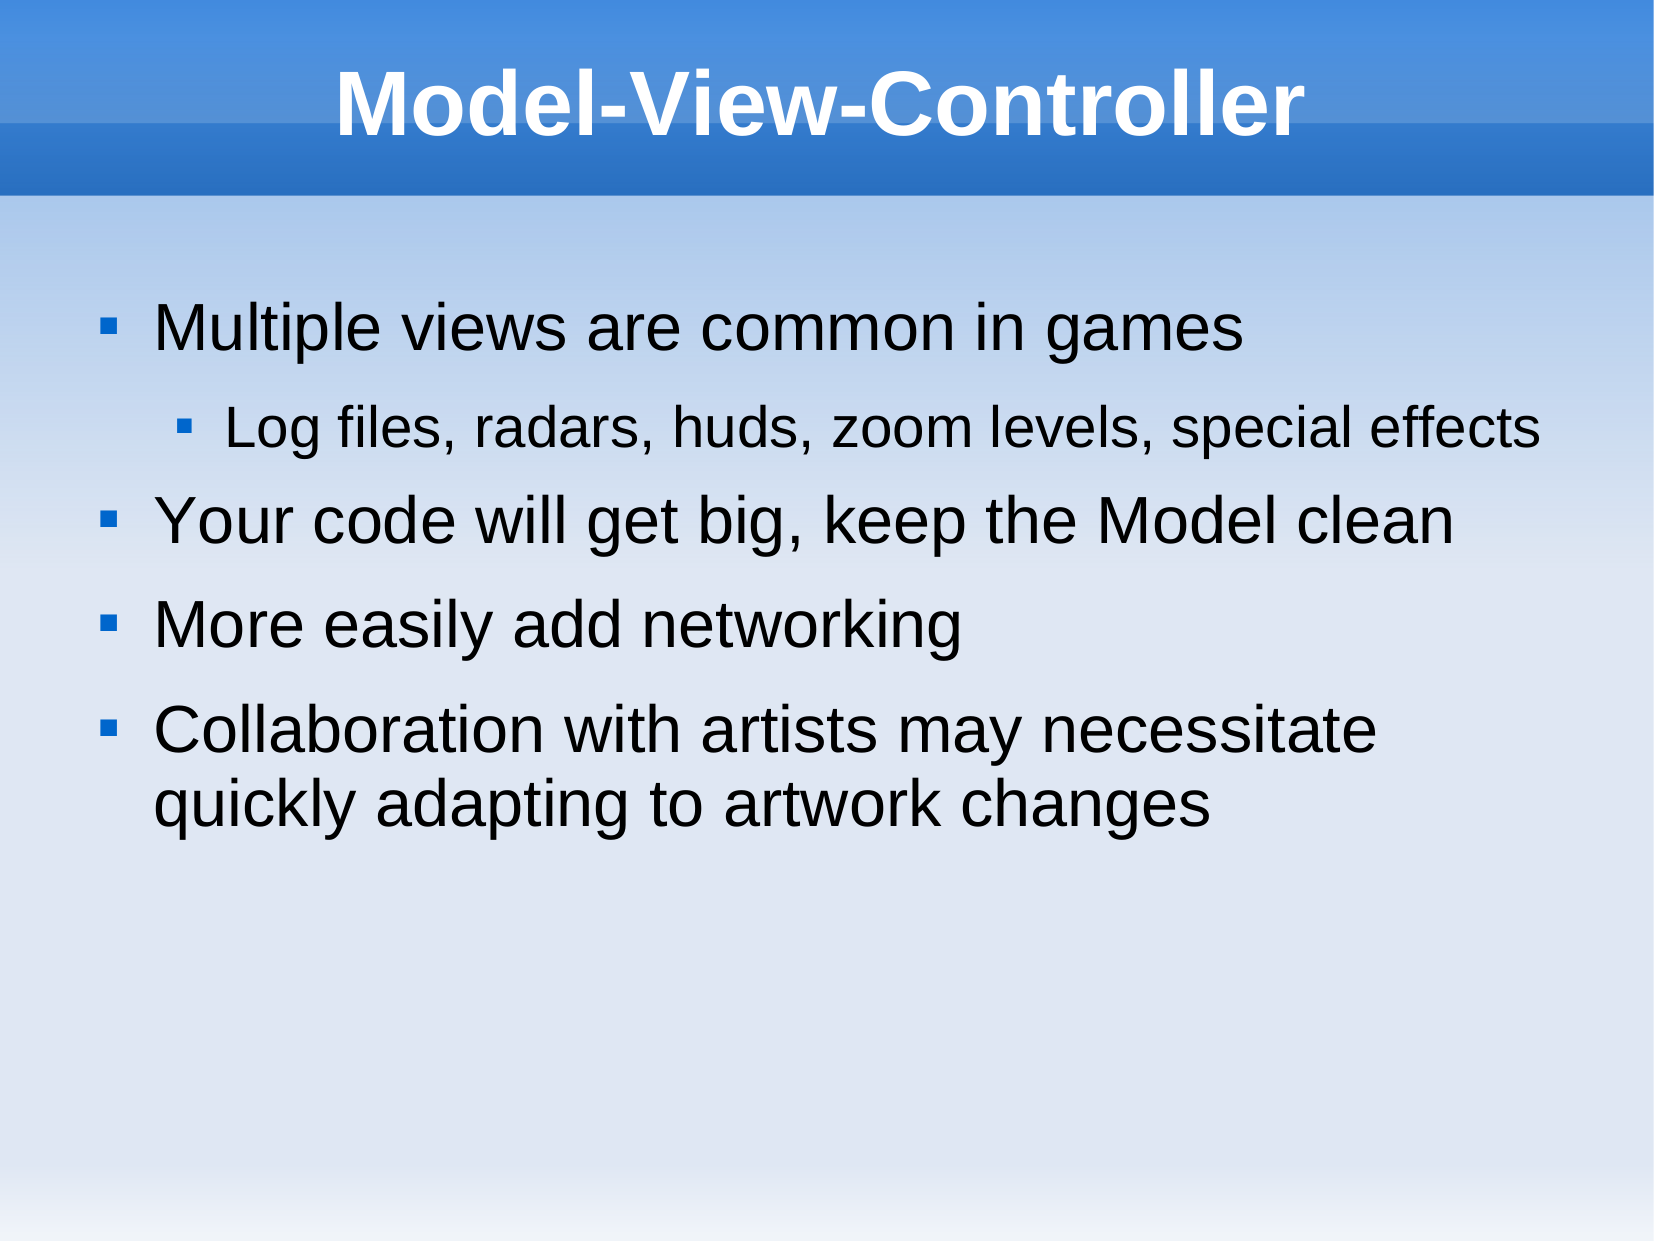

# Model-View-Controller
Multiple views are common in games
Log files, radars, huds, zoom levels, special effects
Your code will get big, keep the Model clean
More easily add networking
Collaboration with artists may necessitate quickly adapting to artwork changes